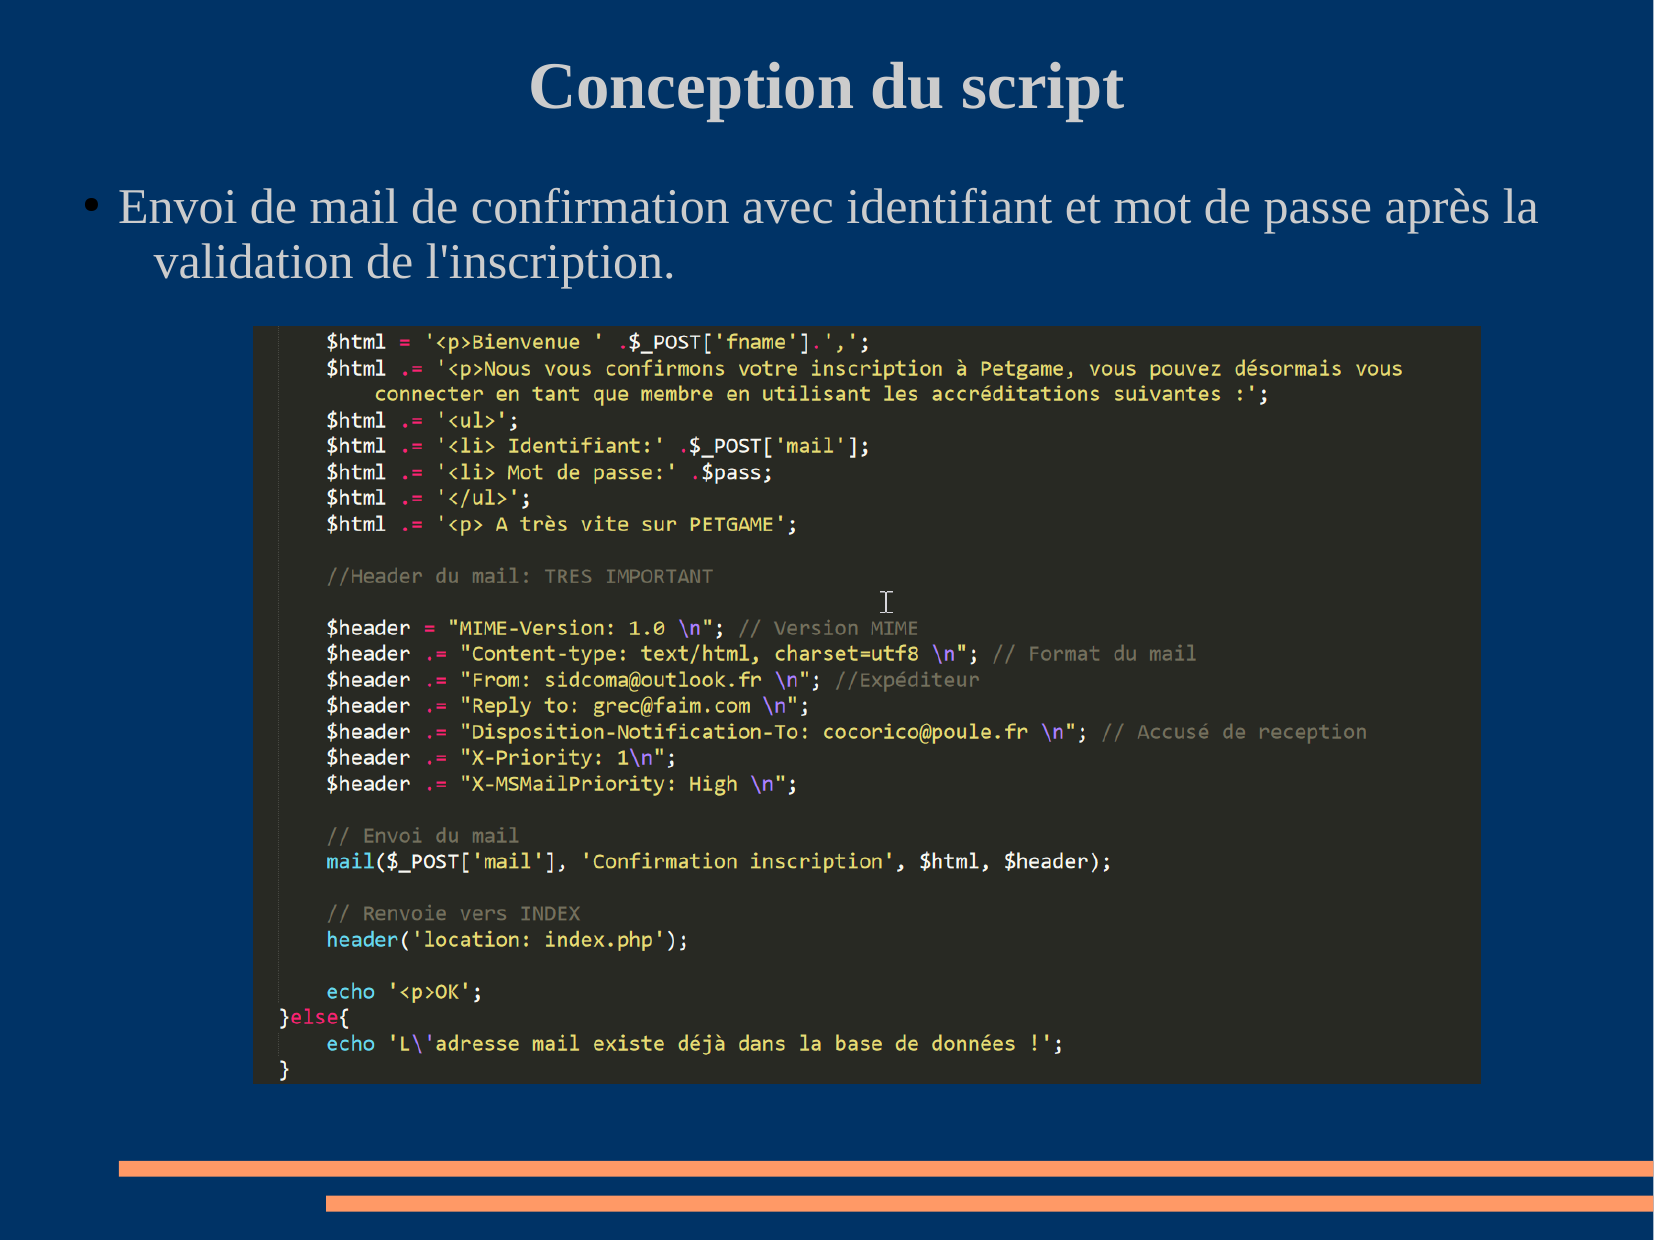

# Conception du script
Envoi de mail de confirmation avec identifiant et mot de passe après la validation de l'inscription.